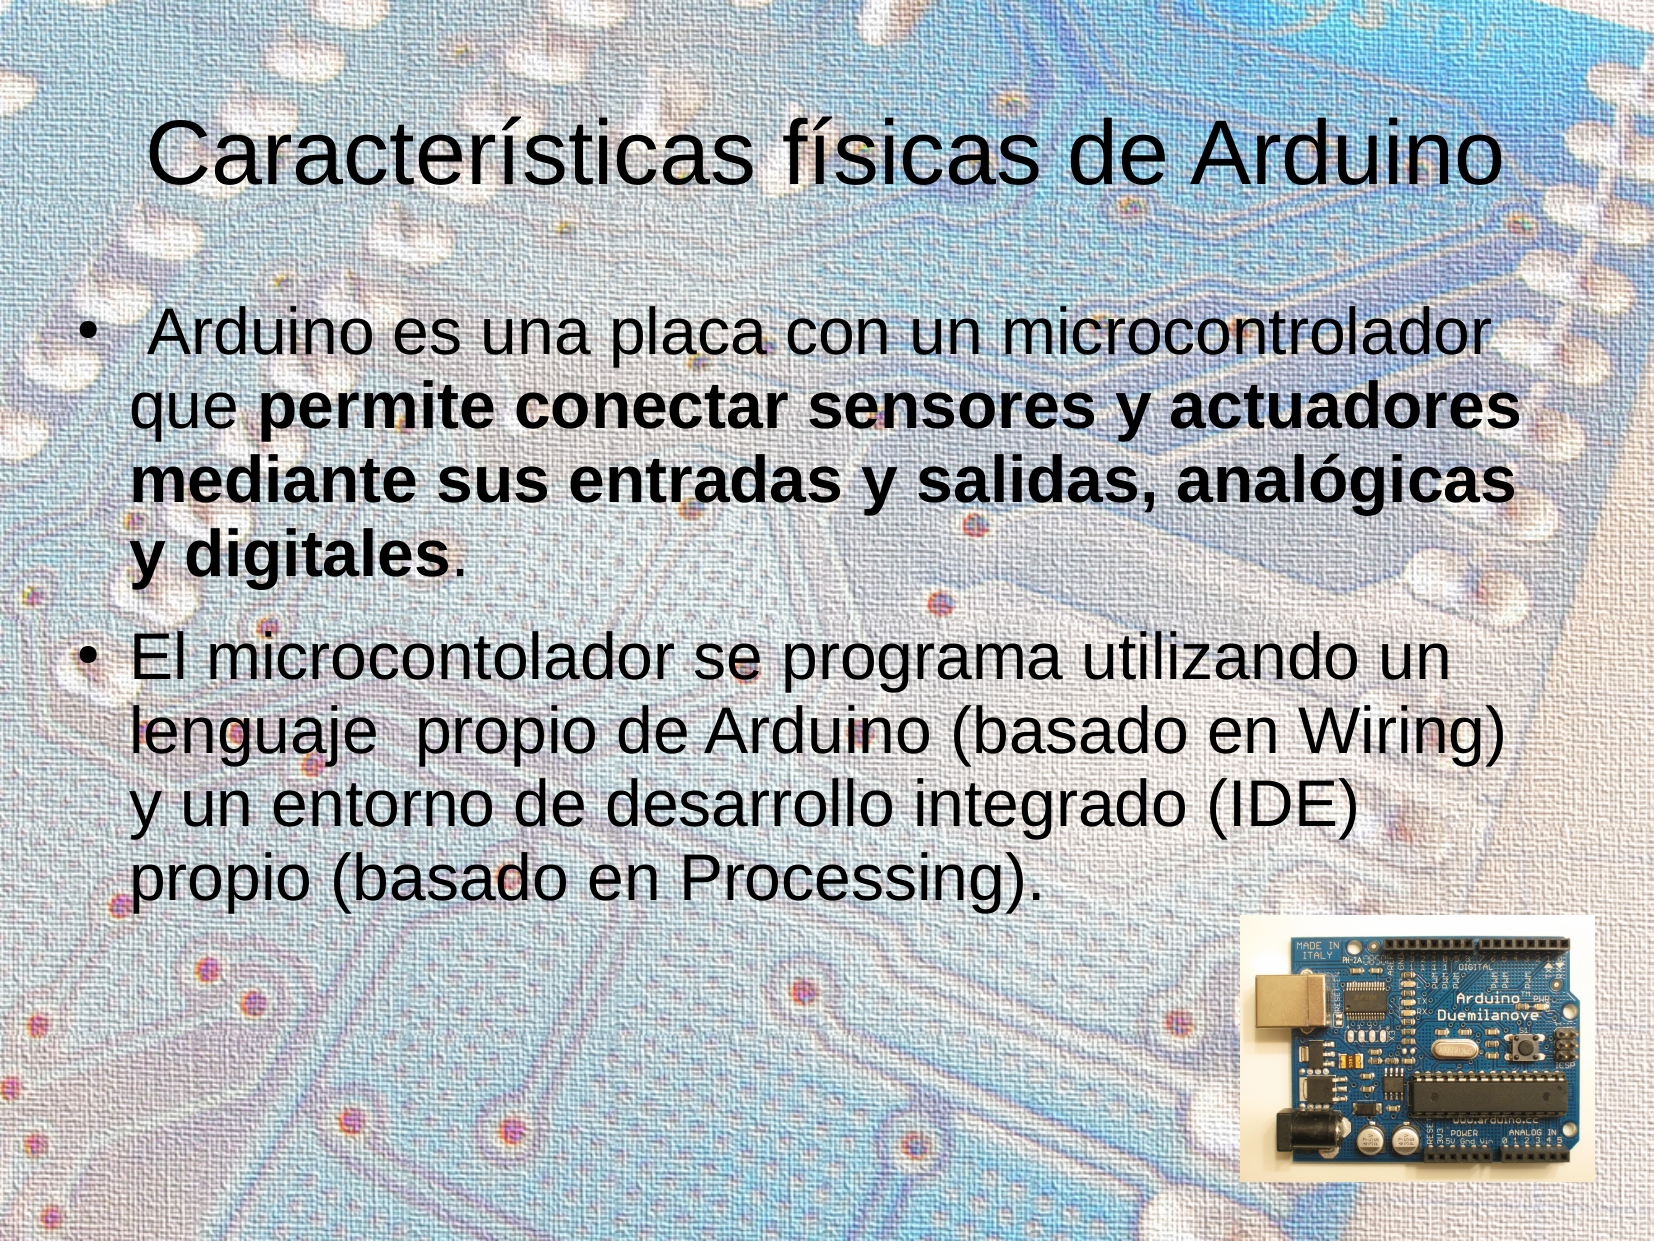

# Características físicas de Arduino
 Arduino es una placa con un microcontrolador que permite conectar sensores y actuadores mediante sus entradas y salidas, analógicas y digitales.
El microcontolador se programa utilizando un lenguaje propio de Arduino (basado en Wiring) y un entorno de desarrollo integrado (IDE) propio (basado en Processing).